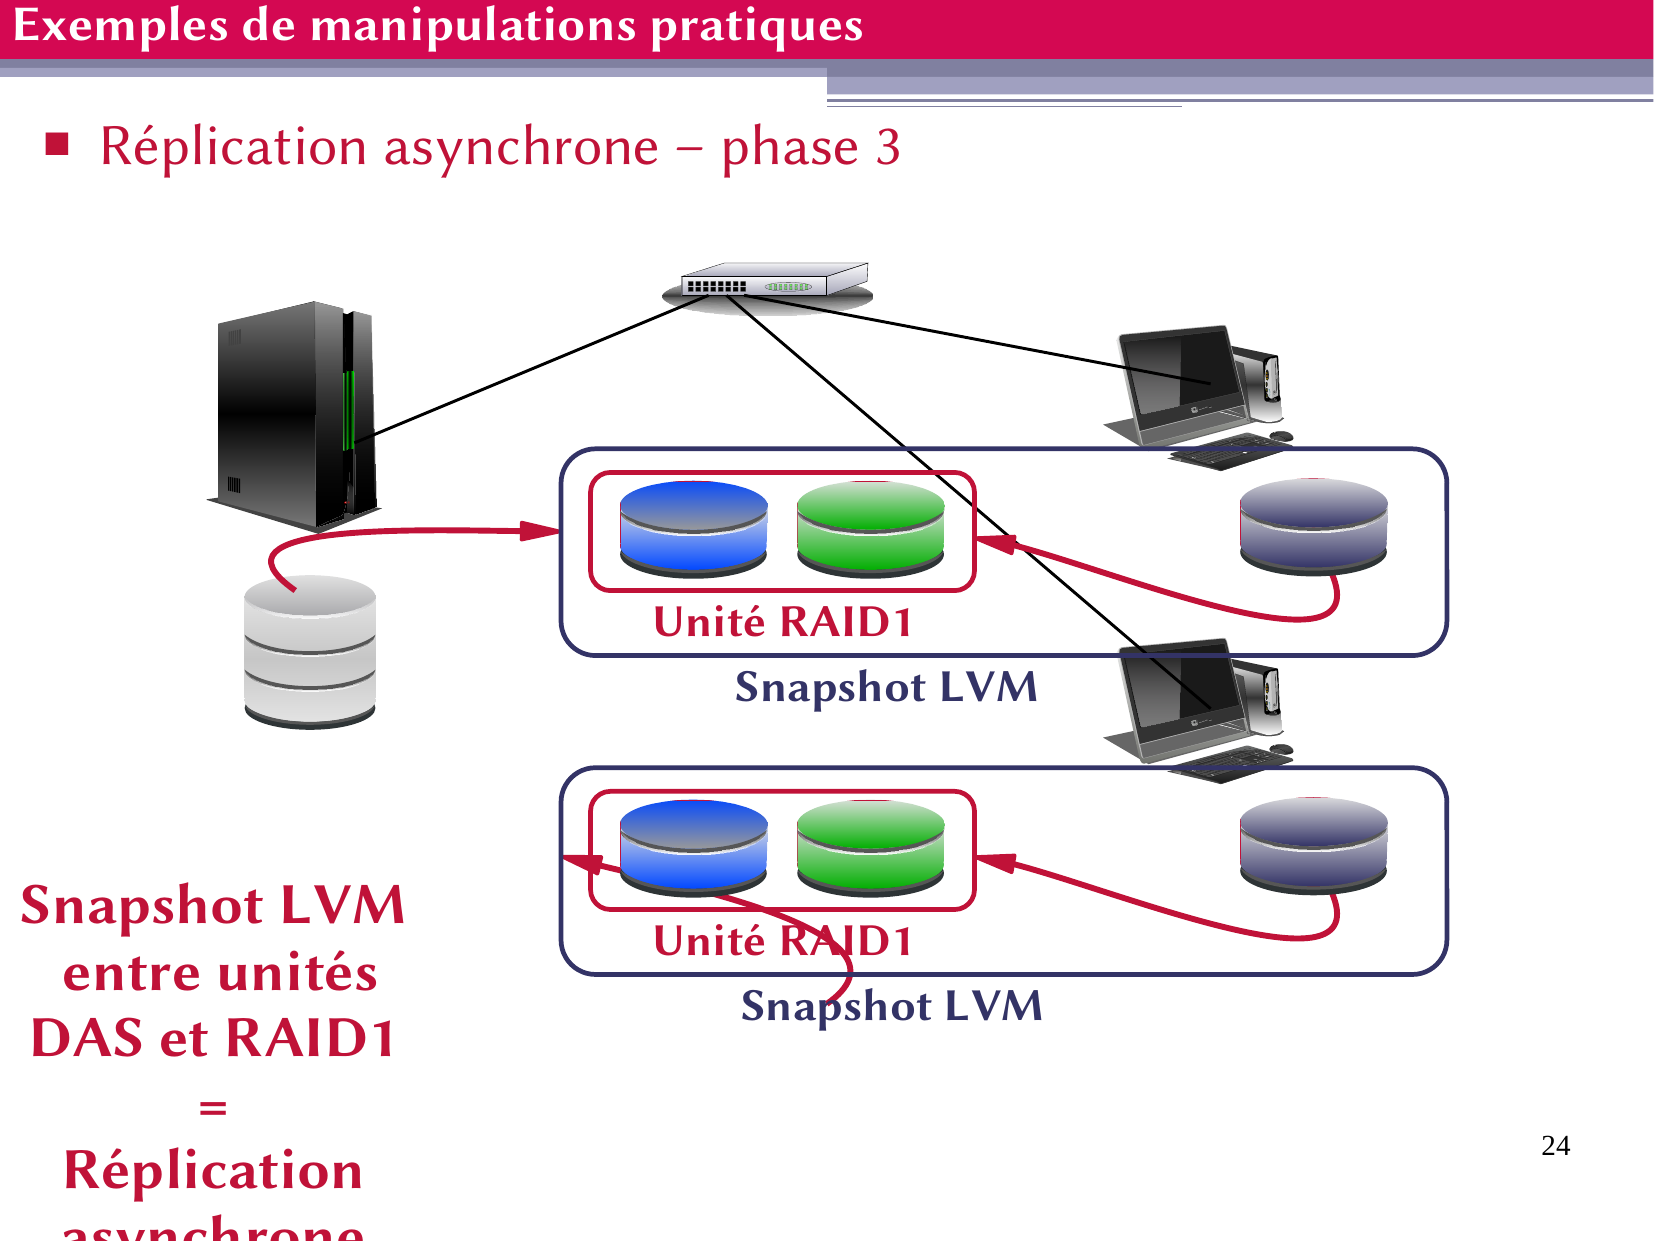

# Exemples de manipulations pratiques
Réplication asynchrone – phase 3
Unité RAID1
Snapshot LVM
Snapshot LVM
 entre unités
DAS et RAID1
=
Réplication asynchrone
Unité RAID1
Snapshot LVM
24